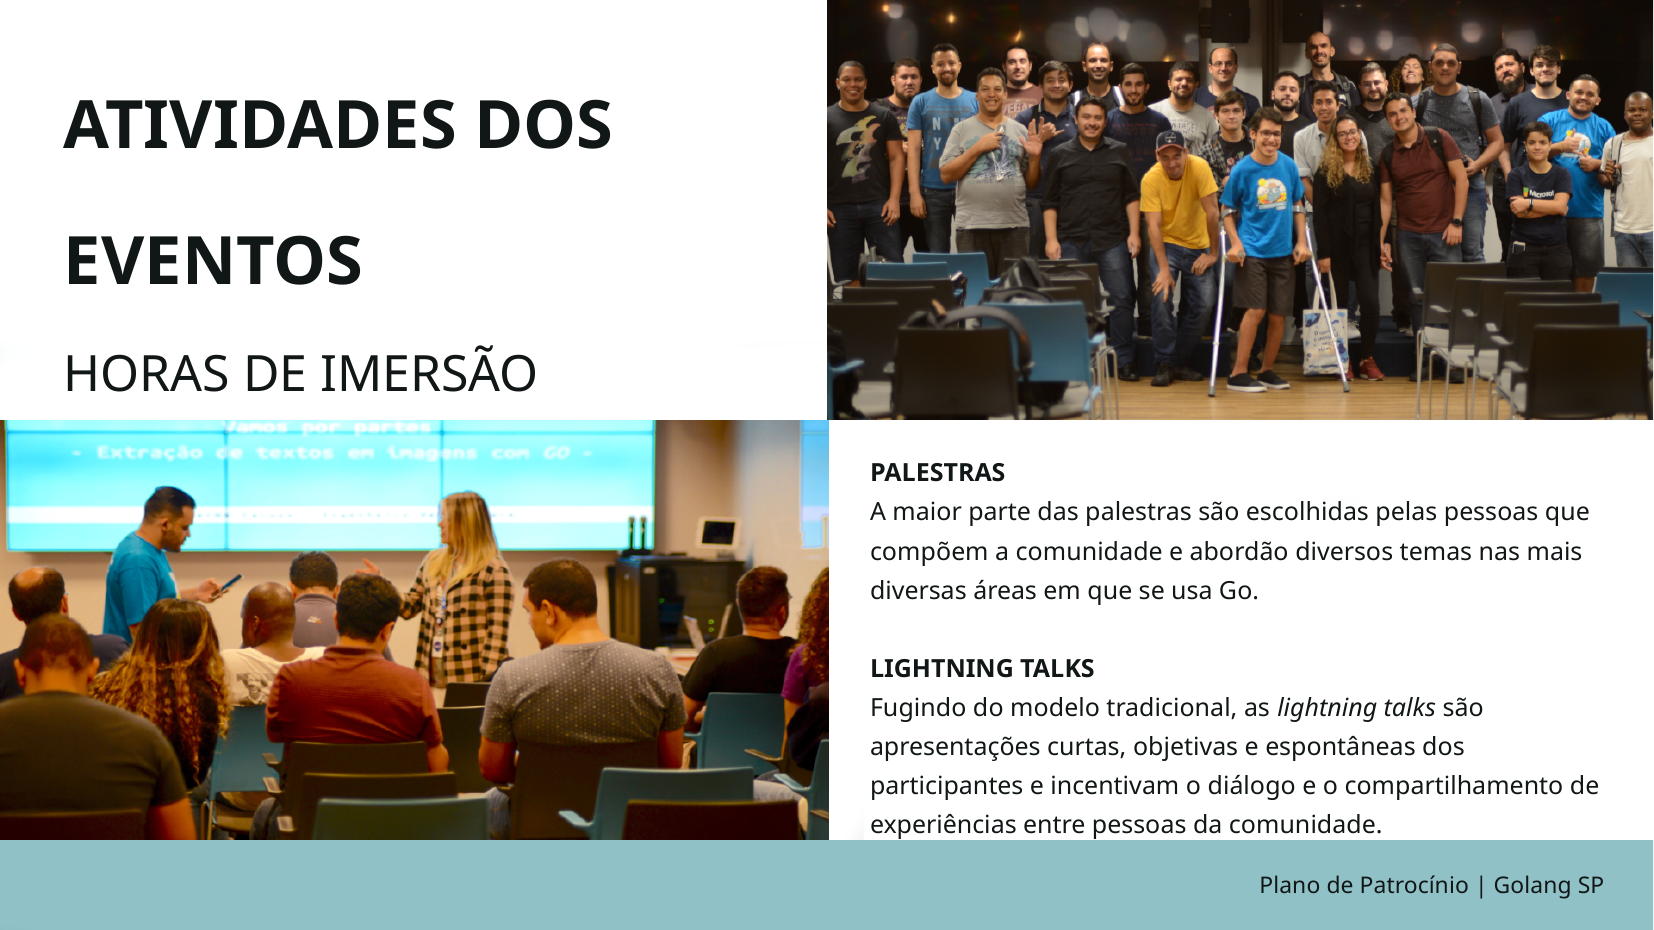

ATIVIDADES DOS EVENTOS
HORAS DE IMERSÃO
PALESTRAS
A maior parte das palestras são escolhidas pelas pessoas que compõem a comunidade e abordão diversos temas nas mais diversas áreas em que se usa Go.
LIGHTNING TALKS
Fugindo do modelo tradicional, as lightning talks são apresentações curtas, objetivas e espontâneas dos participantes e incentivam o diálogo e o compartilhamento de experiências entre pessoas da comunidade.
# Plano de Patrocínio | Golang SP